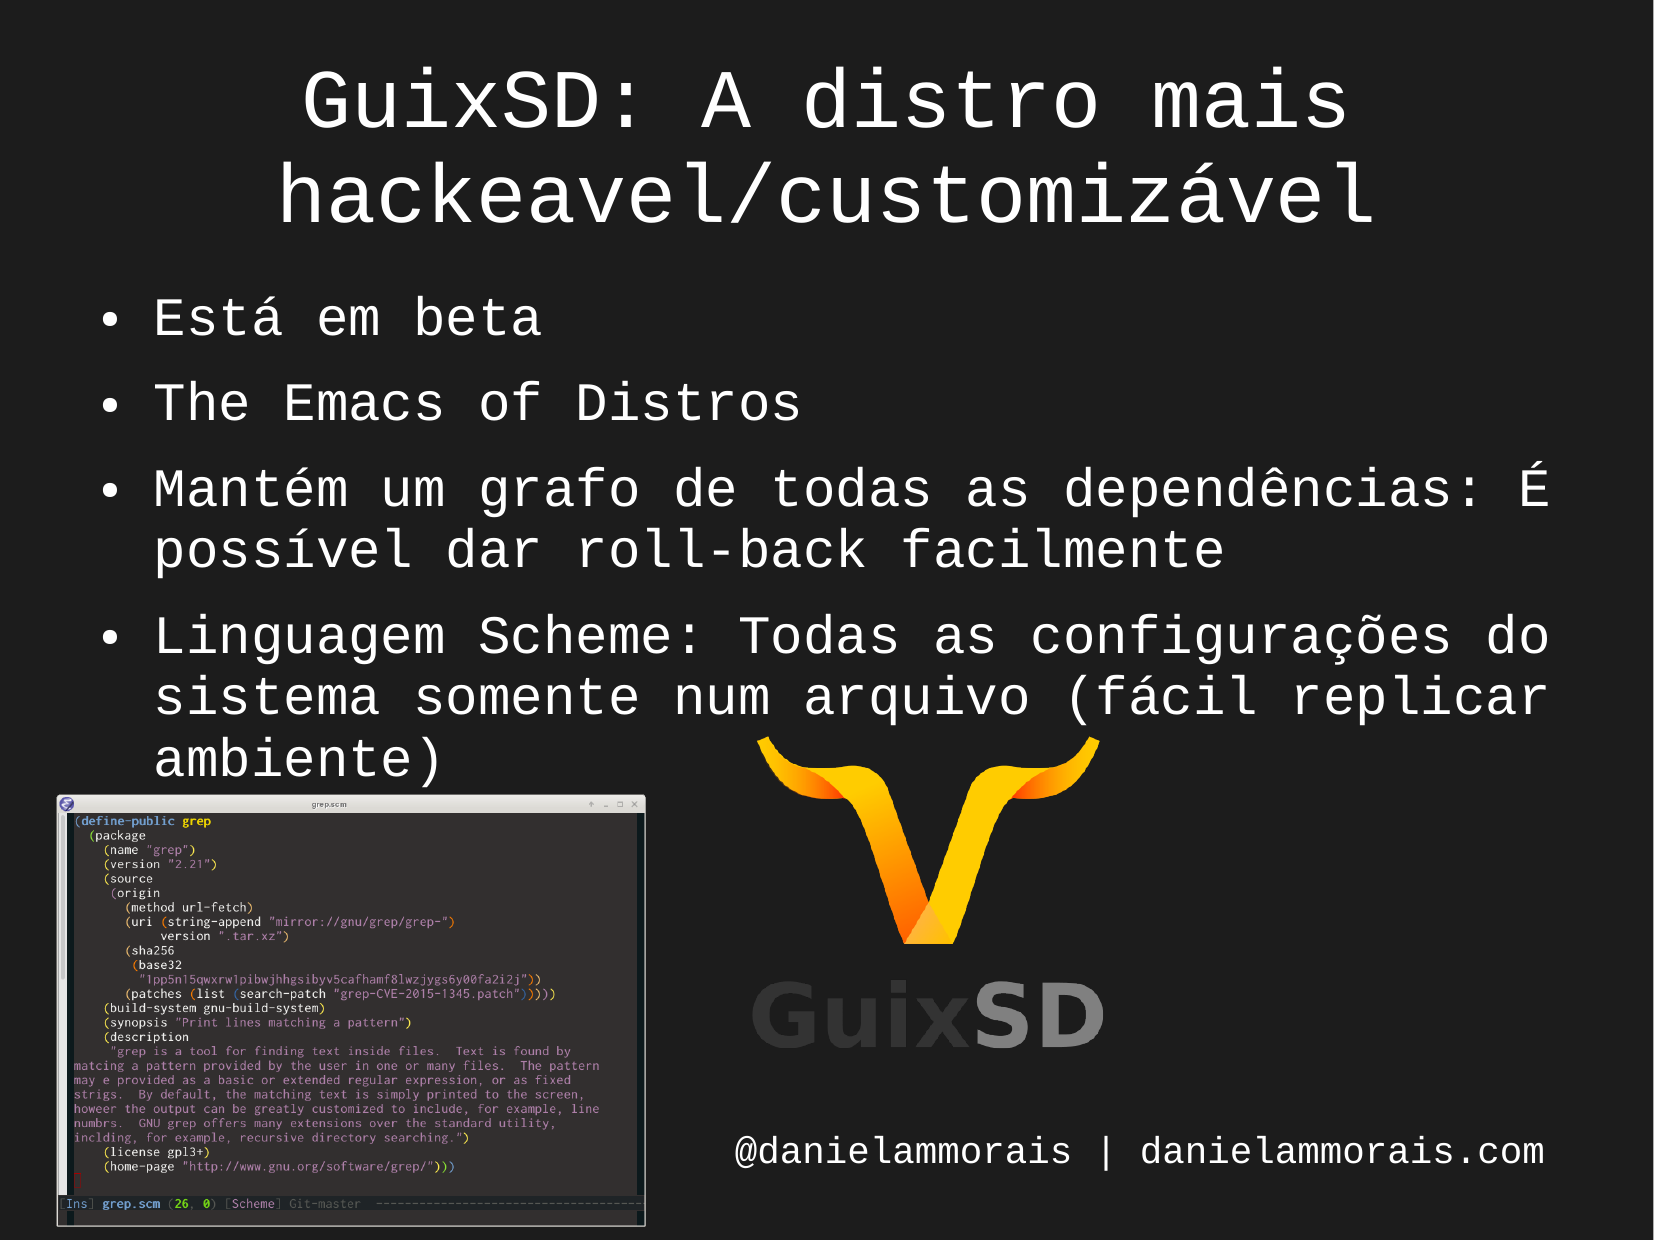

# GuixSD: A distro mais hackeavel/customizável
Está em beta
The Emacs of Distros
Mantém um grafo de todas as dependências: É possível dar roll-back facilmente
Linguagem Scheme: Todas as configurações do sistema somente num arquivo (fácil replicar ambiente)
@danielammorais | danielammorais.com